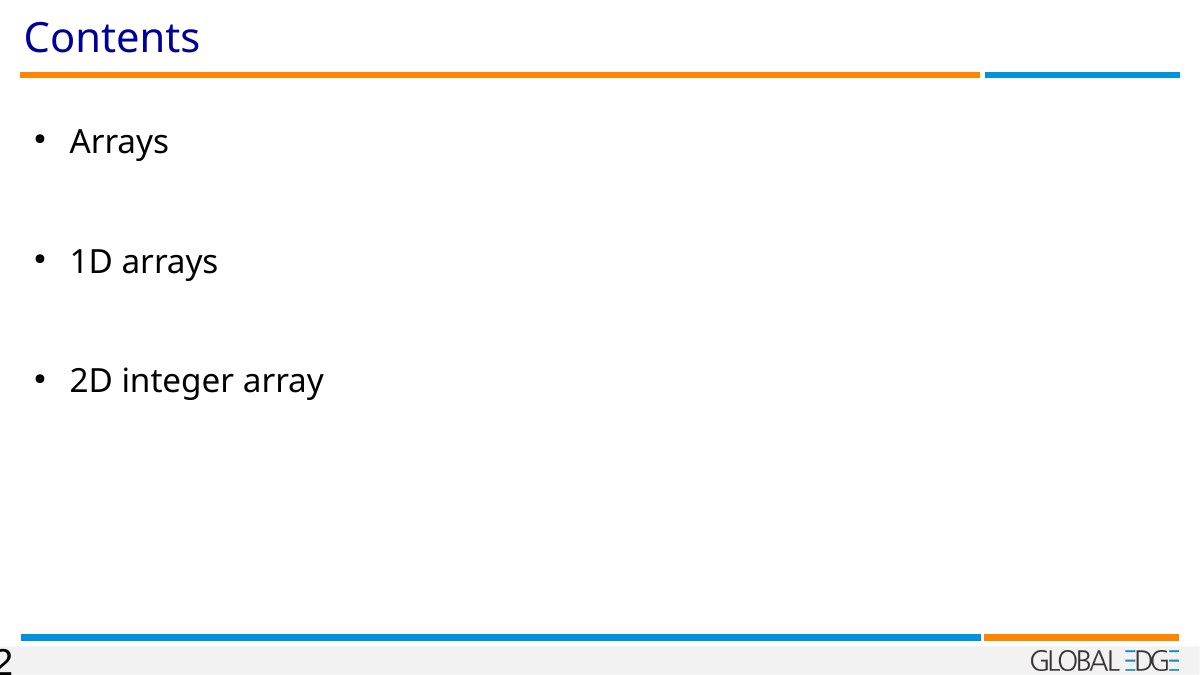

Contents
Arrays
1D arrays
2D integer array